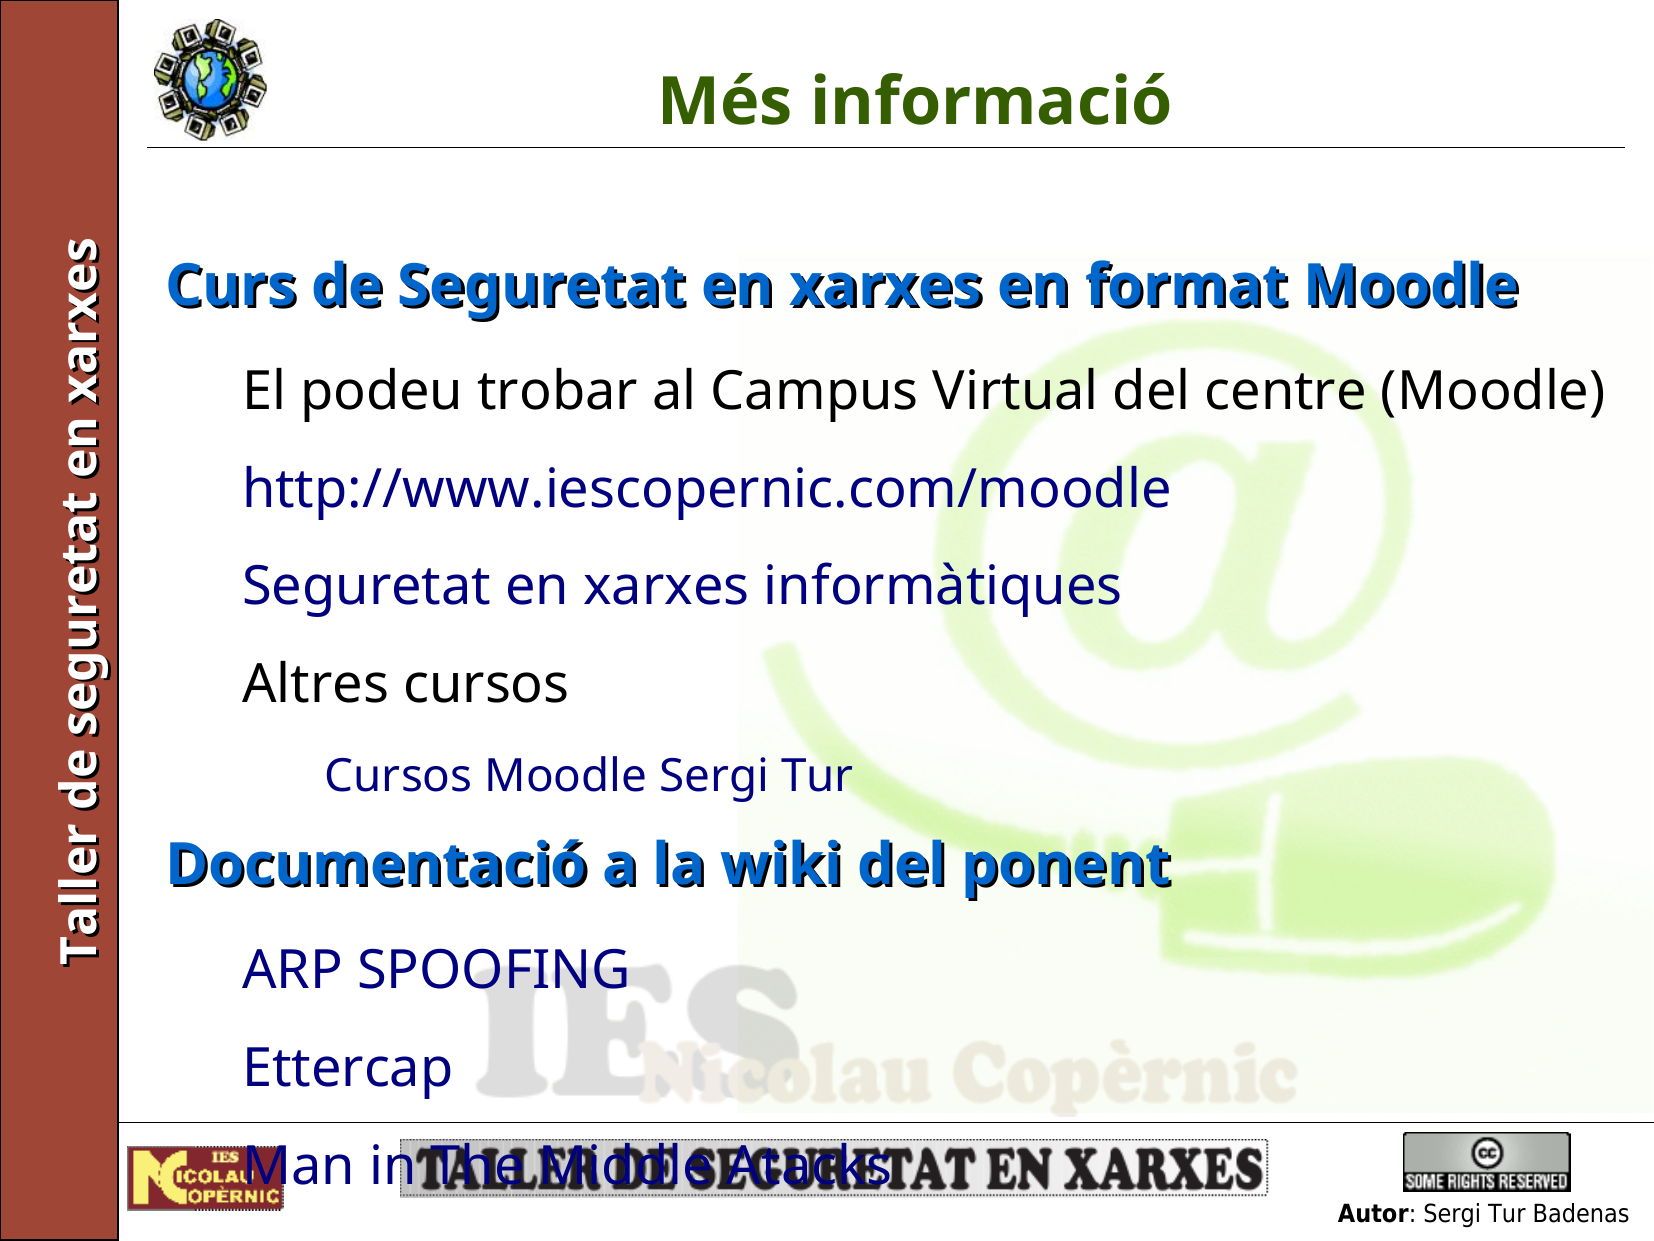

# Més informació
Curs de Seguretat en xarxes en format Moodle
El podeu trobar al Campus Virtual del centre (Moodle)
http://www.iescopernic.com/moodle
Seguretat en xarxes informàtiques
Altres cursos
Cursos Moodle Sergi Tur
Documentació a la wiki del ponent
ARP SPOOFING
Ettercap
Man in The Middle Atacks